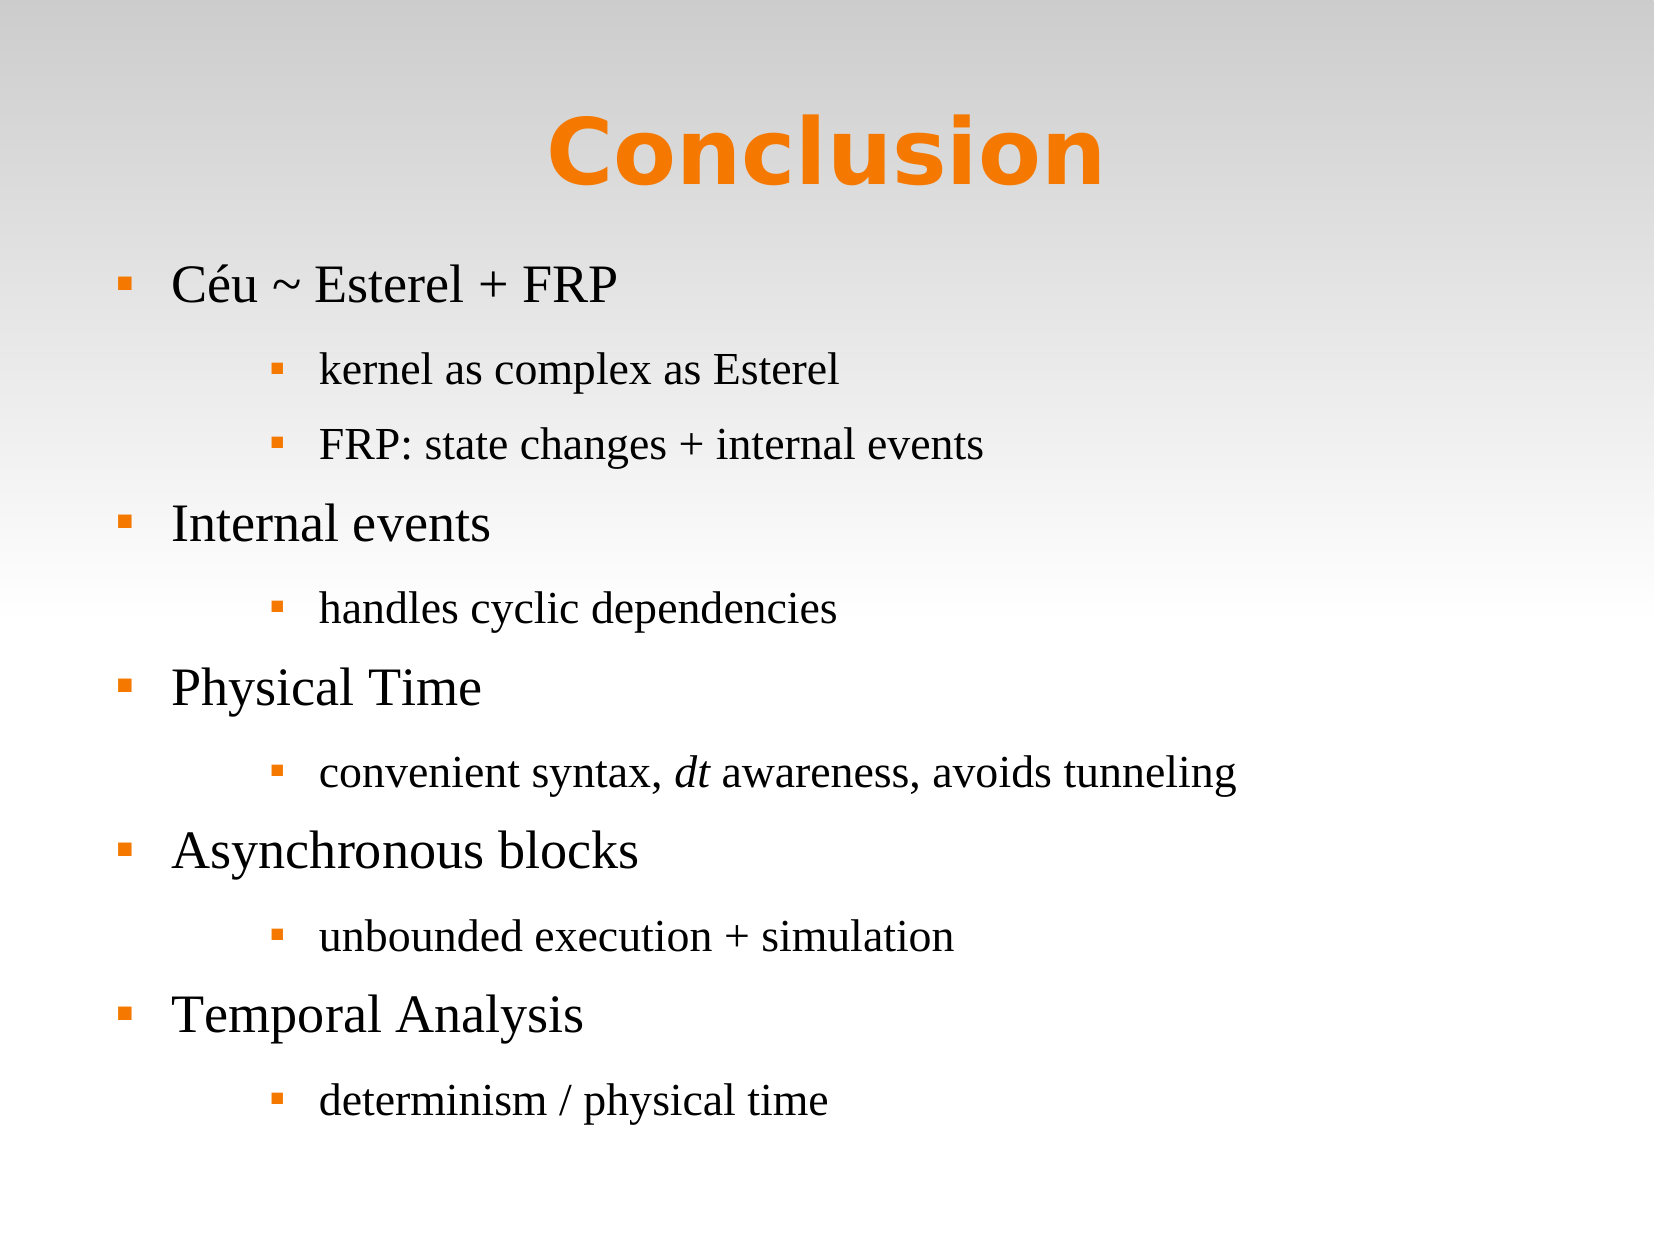

# Conclusion
Céu ~ Esterel + FRP
kernel as complex as Esterel
FRP: state changes + internal events
Internal events
handles cyclic dependencies
Physical Time
convenient syntax, dt awareness, avoids tunneling
Asynchronous blocks
unbounded execution + simulation
Temporal Analysis
determinism / physical time